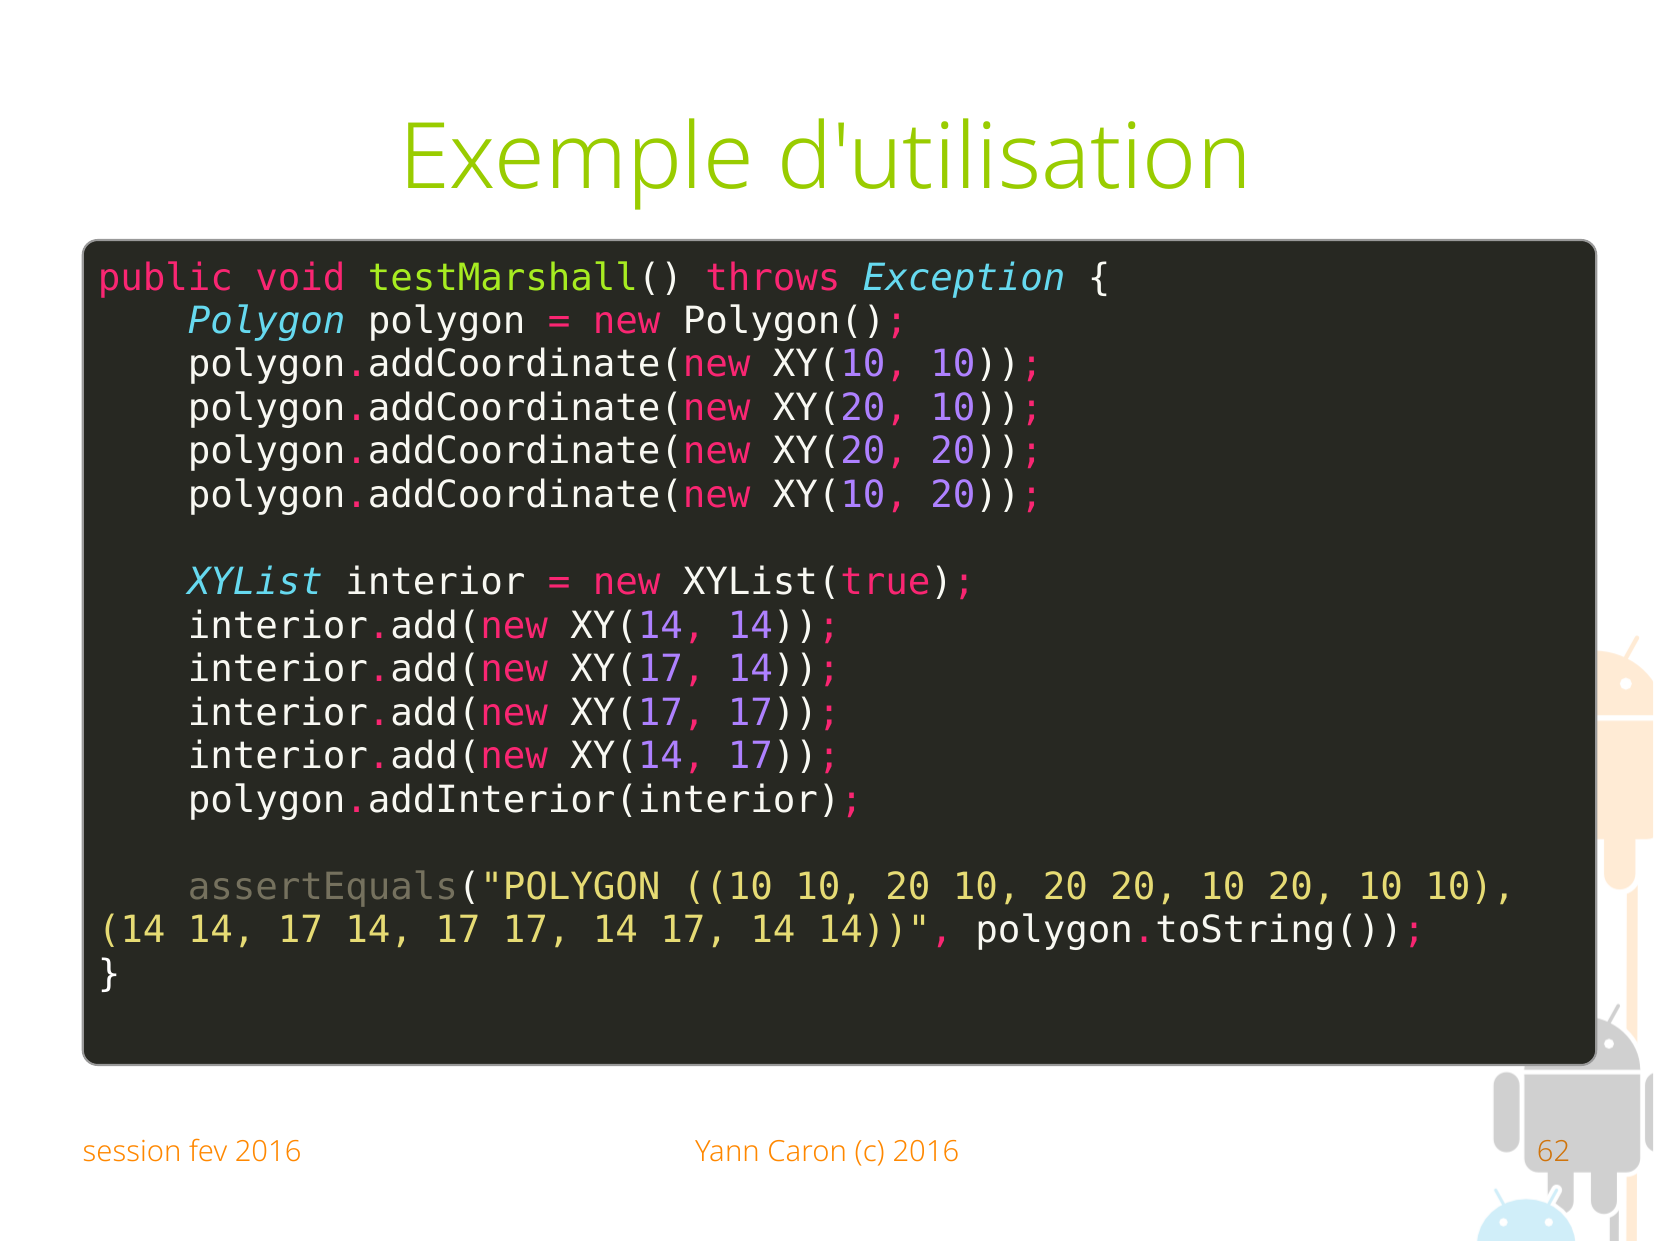

# Exemple d'utilisation
public void testMarshall() throws Exception {
 Polygon polygon = new Polygon();
 polygon.addCoordinate(new XY(10, 10));
 polygon.addCoordinate(new XY(20, 10));
 polygon.addCoordinate(new XY(20, 20));
 polygon.addCoordinate(new XY(10, 20));
 XYList interior = new XYList(true);
 interior.add(new XY(14, 14));
 interior.add(new XY(17, 14));
 interior.add(new XY(17, 17));
 interior.add(new XY(14, 17));
 polygon.addInterior(interior);
 assertEquals("POLYGON ((10 10, 20 10, 20 20, 10 20, 10 10), (14 14, 17 14, 17 17, 14 17, 14 14))", polygon.toString());
}
session fev 2016
Yann Caron (c) 2016
62